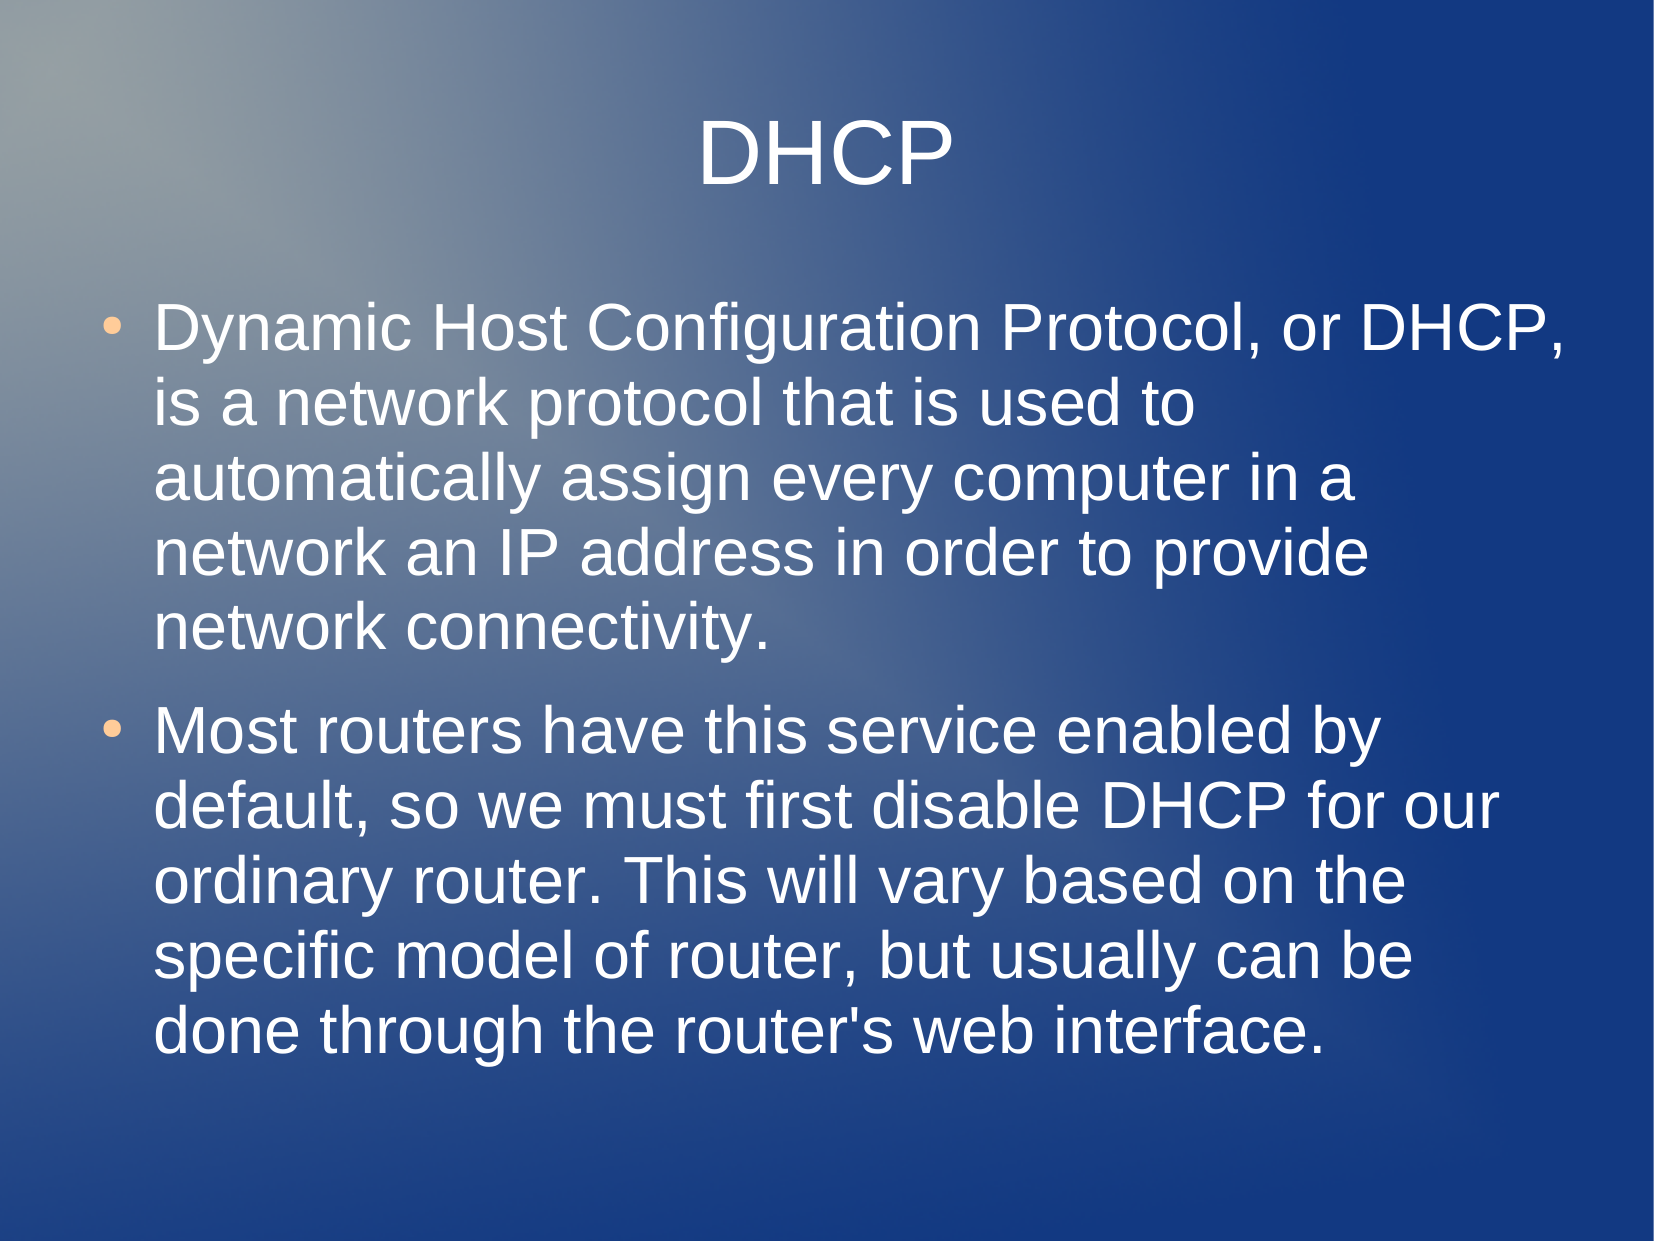

# DHCP
Dynamic Host Configuration Protocol, or DHCP, is a network protocol that is used to automatically assign every computer in a network an IP address in order to provide network connectivity.
Most routers have this service enabled by default, so we must first disable DHCP for our ordinary router. This will vary based on the specific model of router, but usually can be done through the router's web interface.